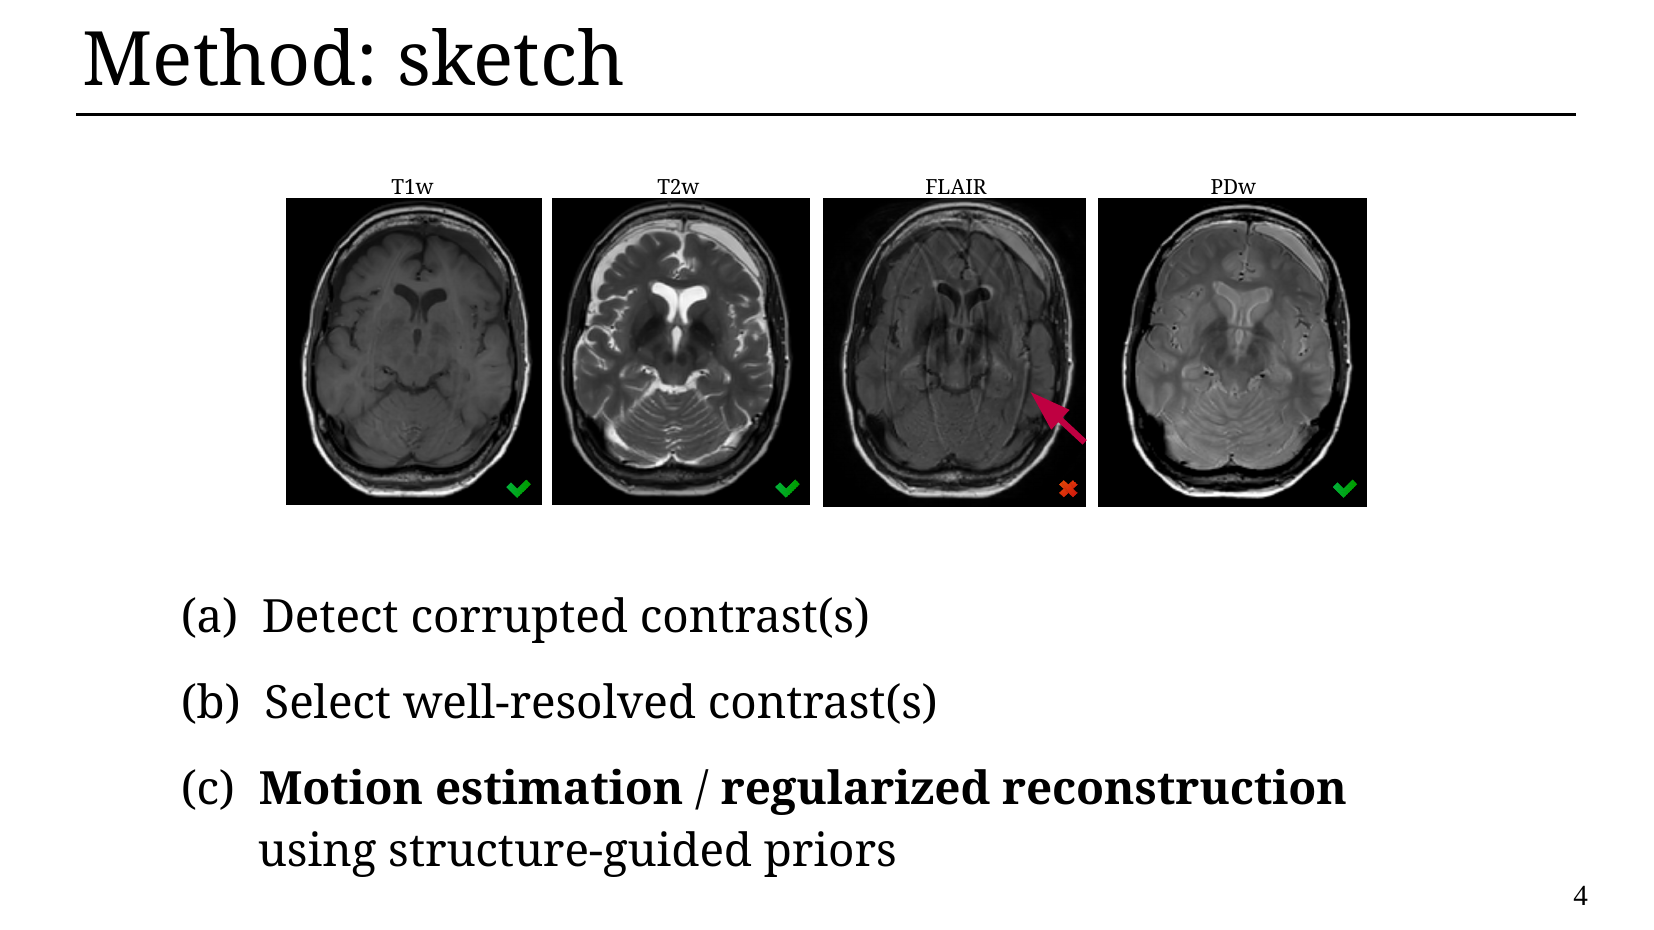

# Method: sketch
T1w
T2w
FLAIR
PDw
 Detect corrupted contrast(s)
 Select well-resolved contrast(s)
 Motion estimation / regularized reconstruction
 using structure-guided priors